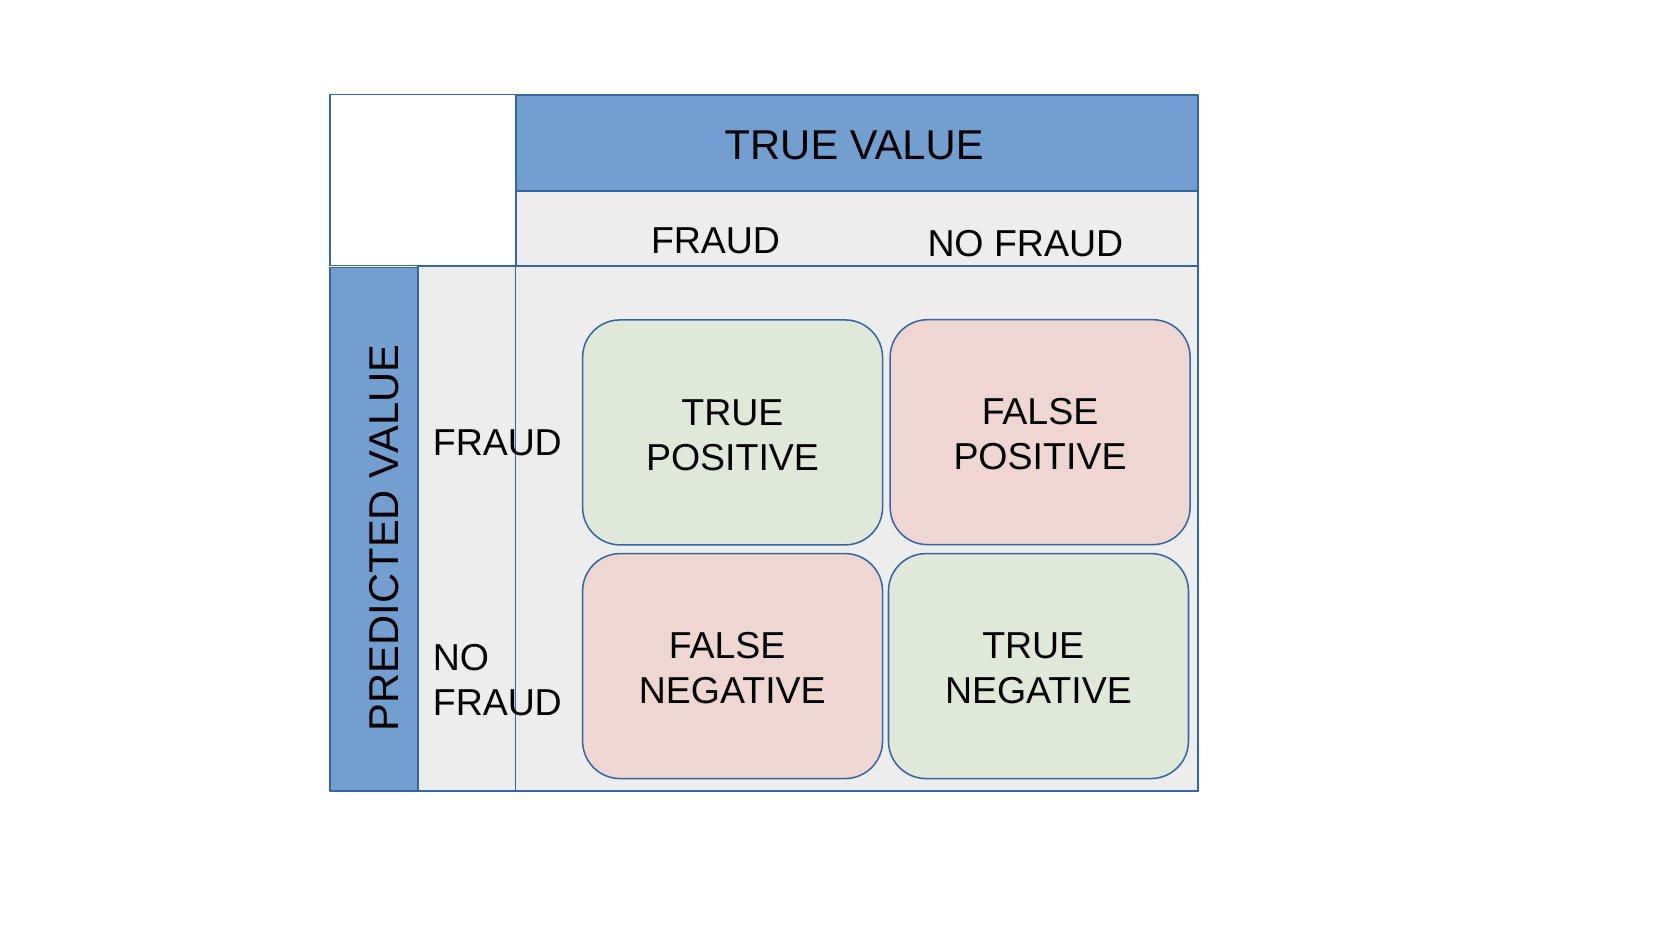

TRUE VALUE
FRAUD
NO FRAUD
FALSE
POSITIVE
TRUE
POSITIVE
FRAUD
PREDICTED VALUE
FALSE
NEGATIVE
TRUE
NEGATIVE
NO
FRAUD